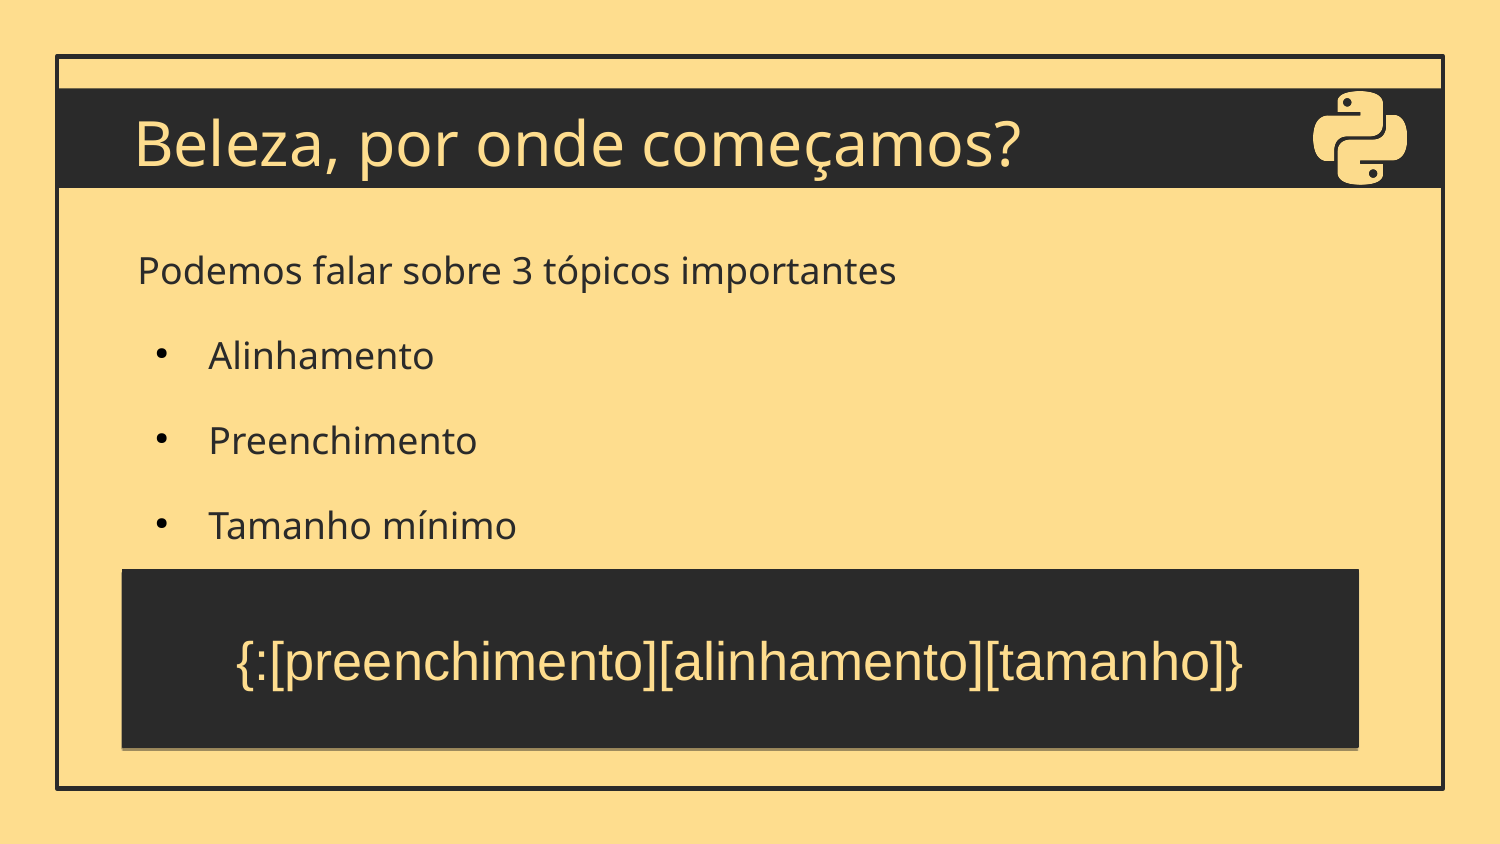

# Beleza, por onde começamos?
Podemos falar sobre 3 tópicos importantes
Alinhamento
Preenchimento
Tamanho mínimo
{:[preenchimento][alinhamento][tamanho]}